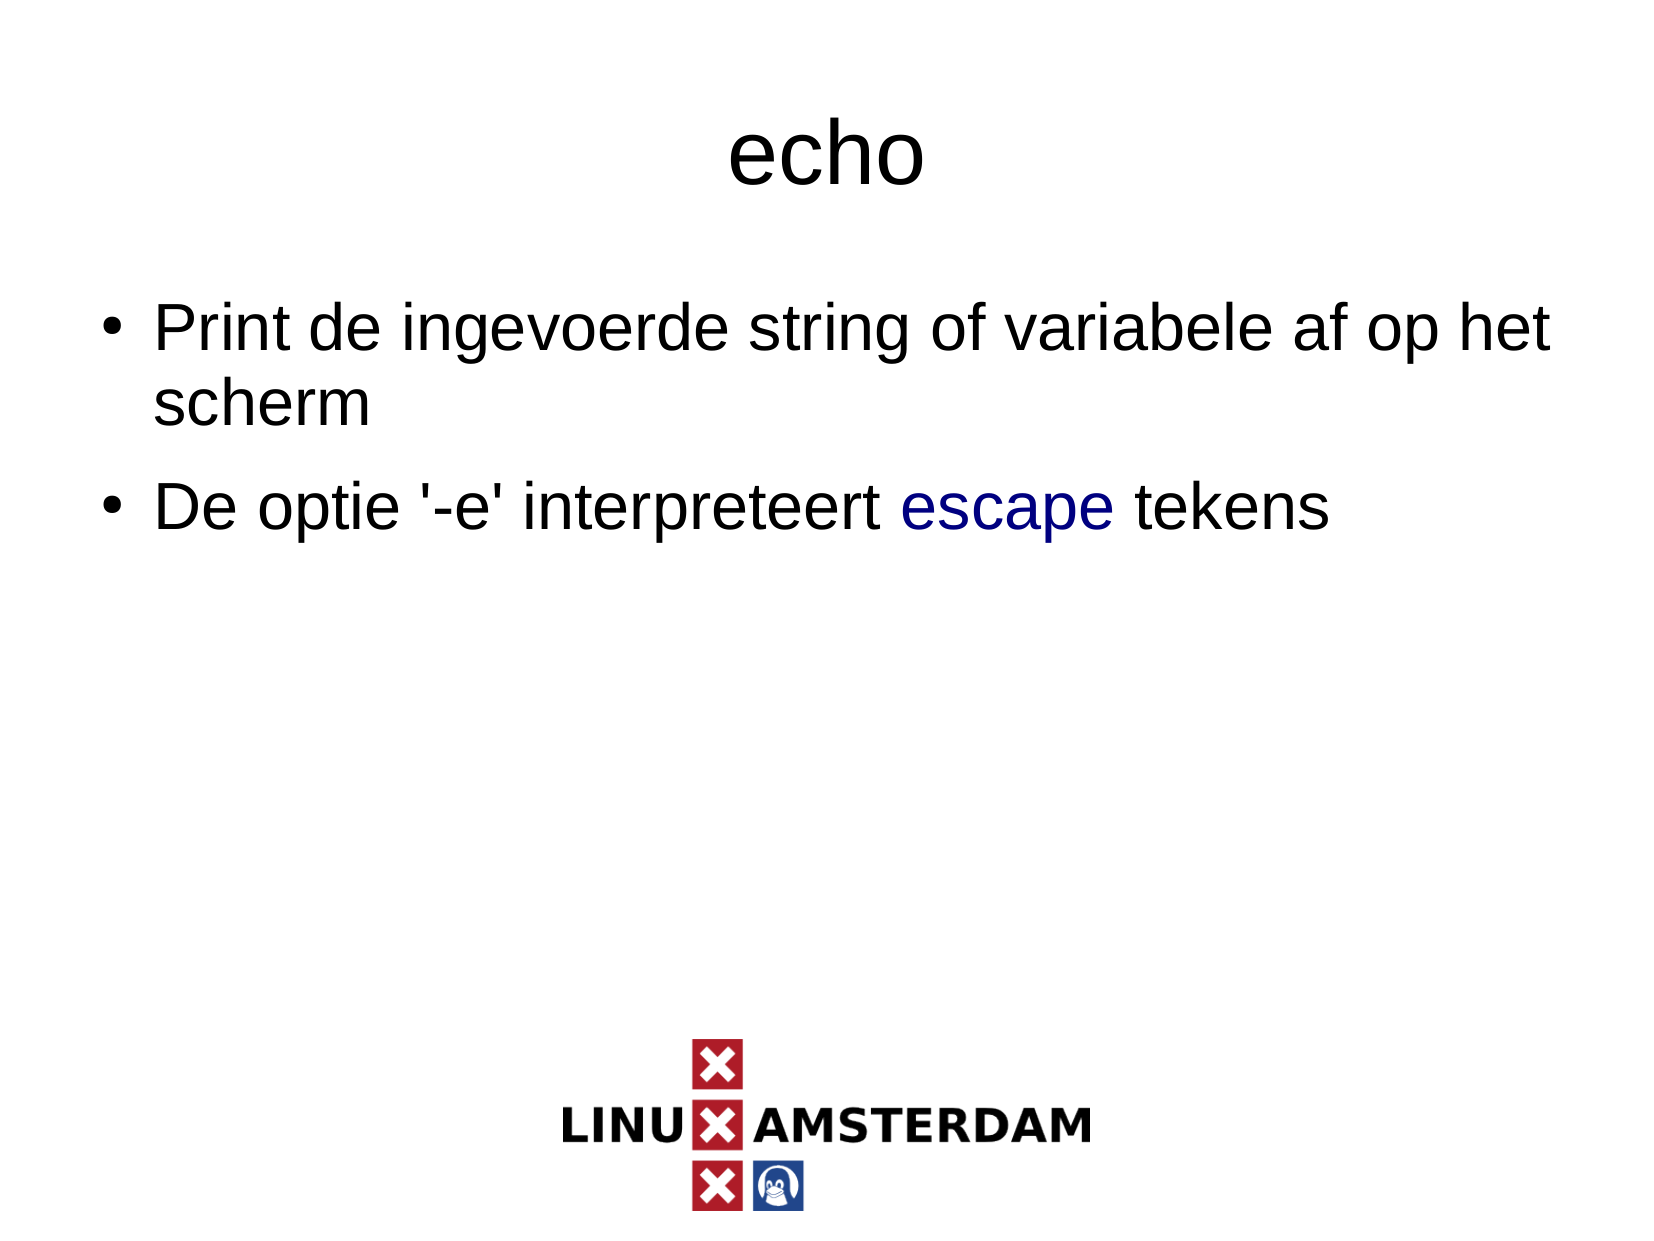

# echo
Print de ingevoerde string of variabele af op het scherm
De optie '-e' interpreteert escape tekens